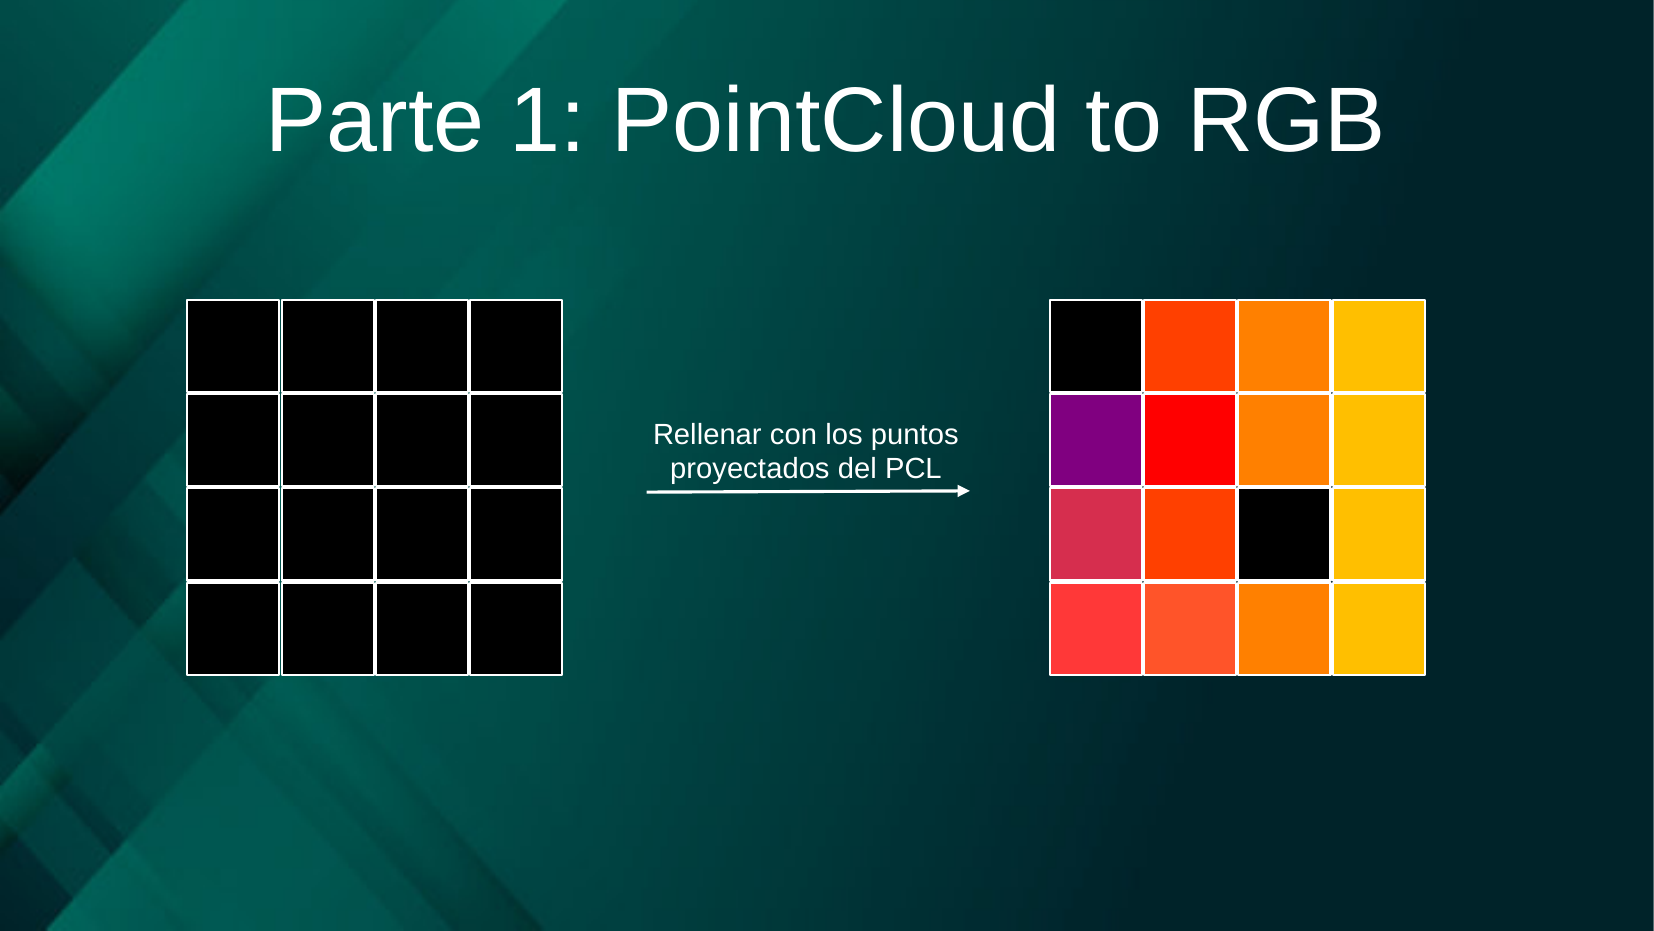

# Parte 1: PointCloud to RGB
E
E
E
E
E
E
E
E
E
Rellenar con los puntos proyectados del PCL
E
E
E
E
E
E
E
E
E